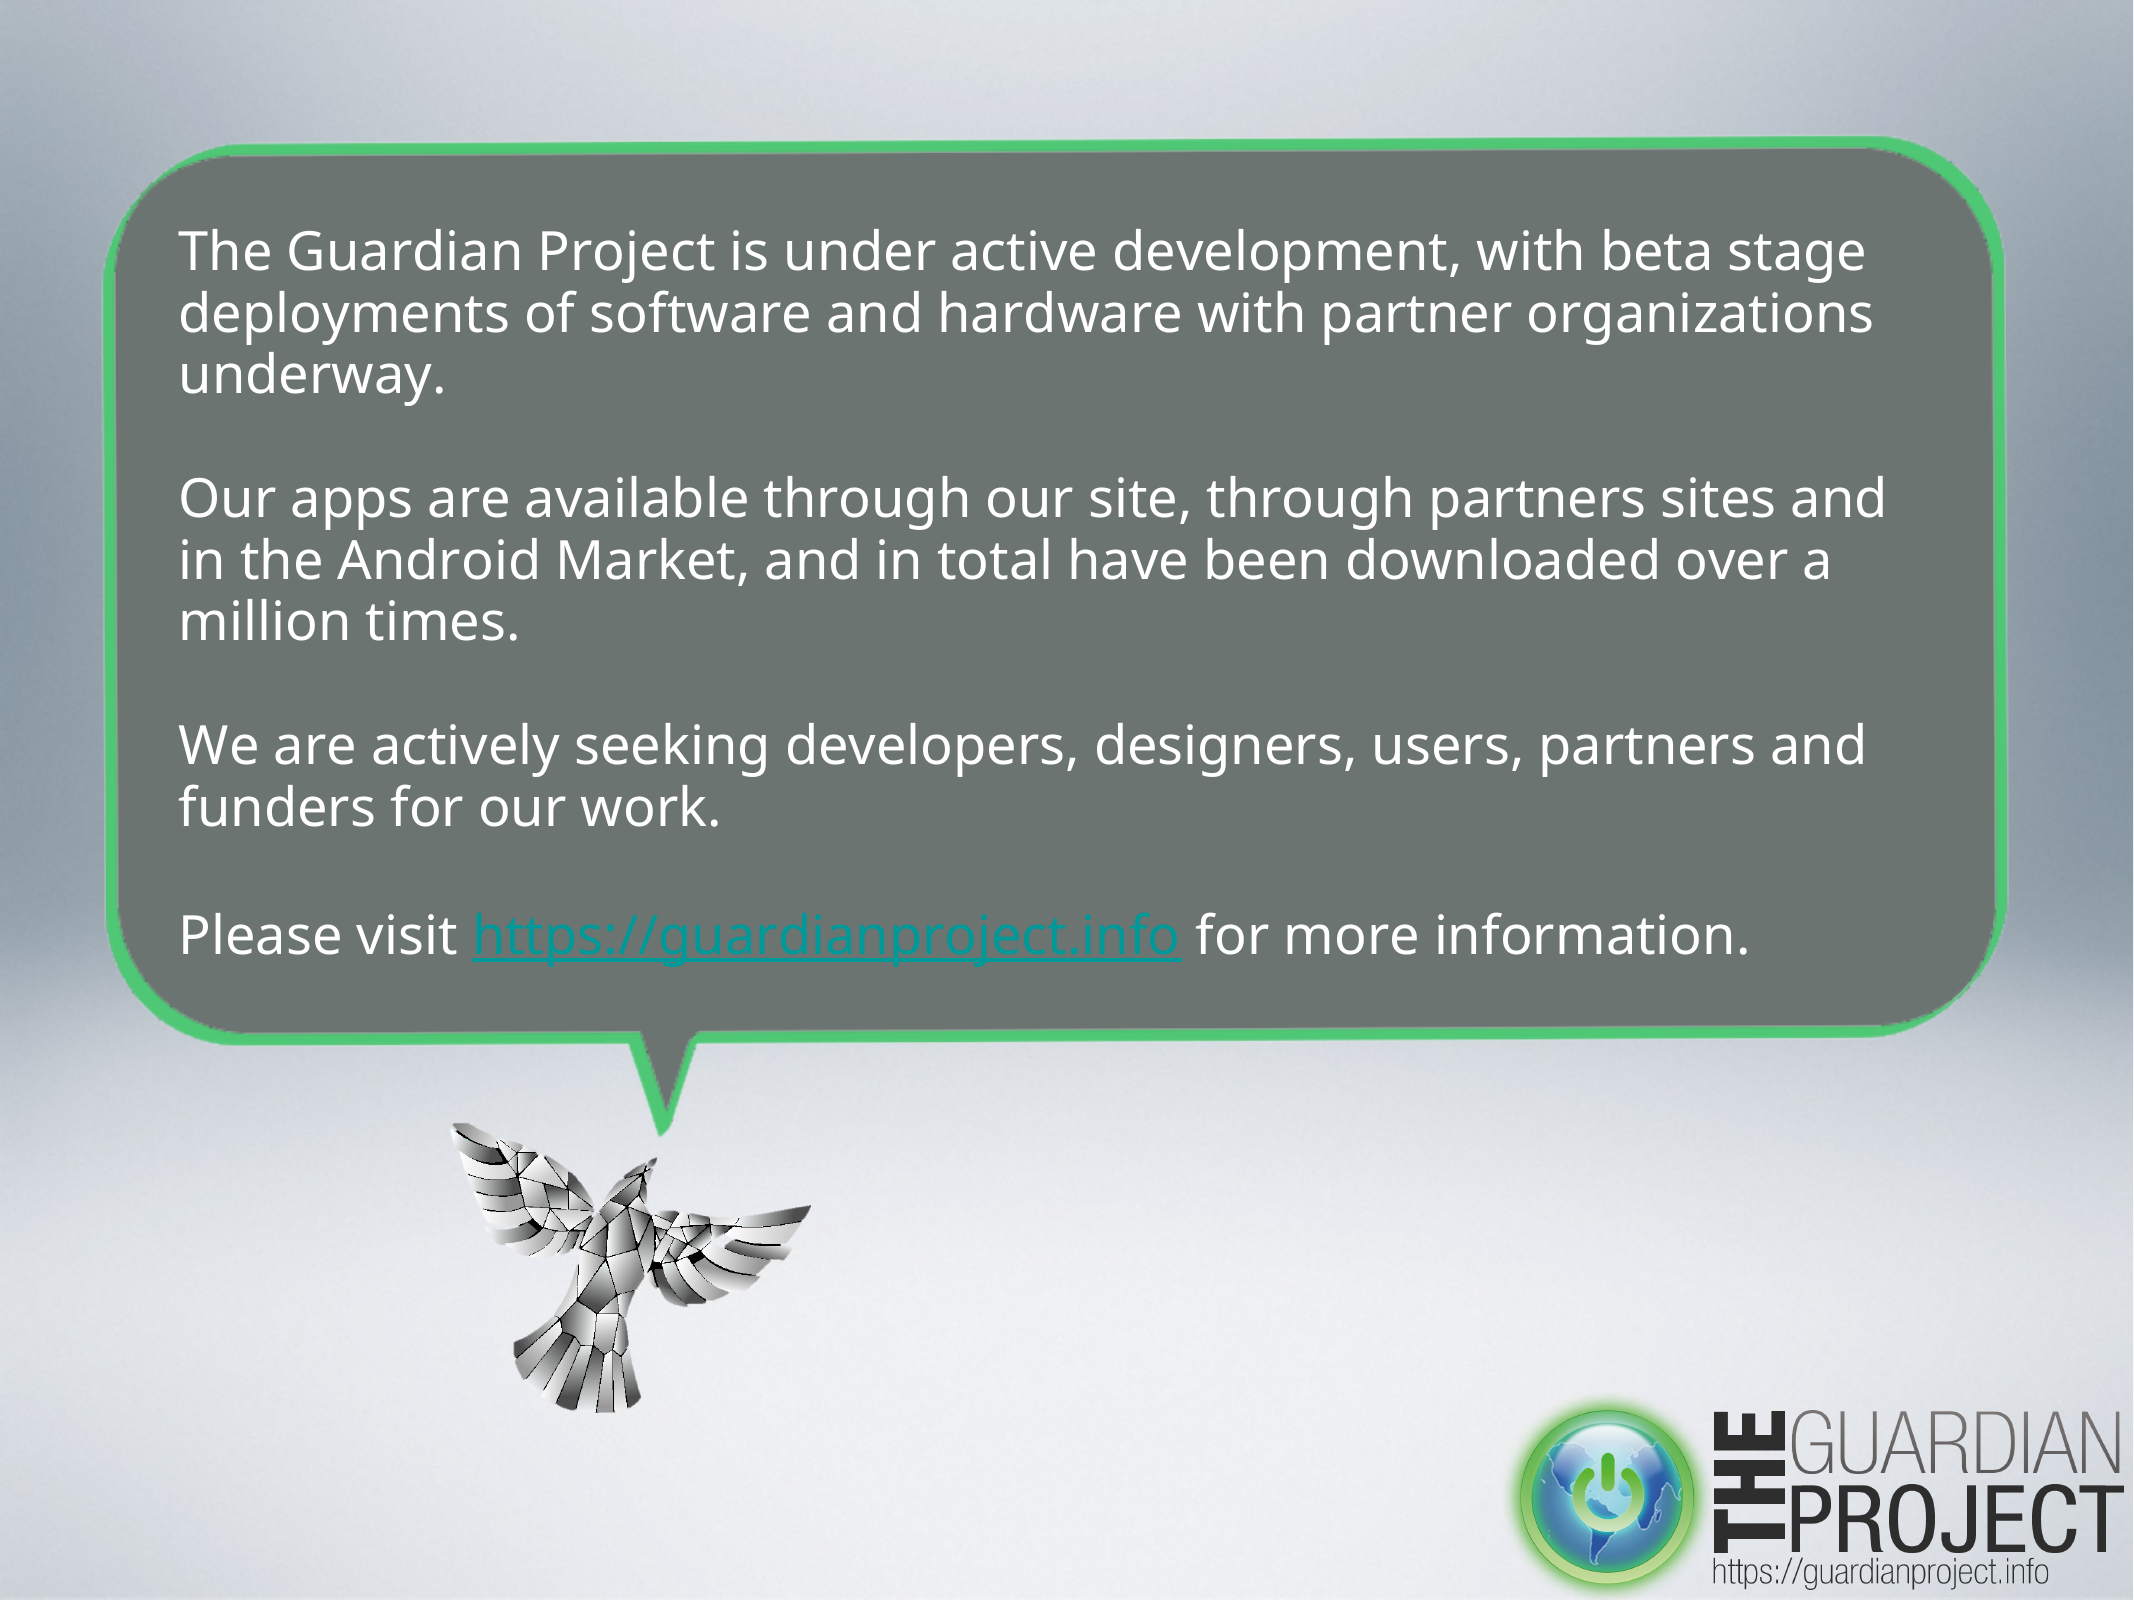

The Guardian Project is under active development, with beta stage deployments of software and hardware with partner organizations underway.
Our apps are available through our site, through partners sites and in the Android Market, and in total have been downloaded over a million times.
We are actively seeking developers, designers, users, partners and funders for our work.
Please visit https://guardianproject.info for more information.